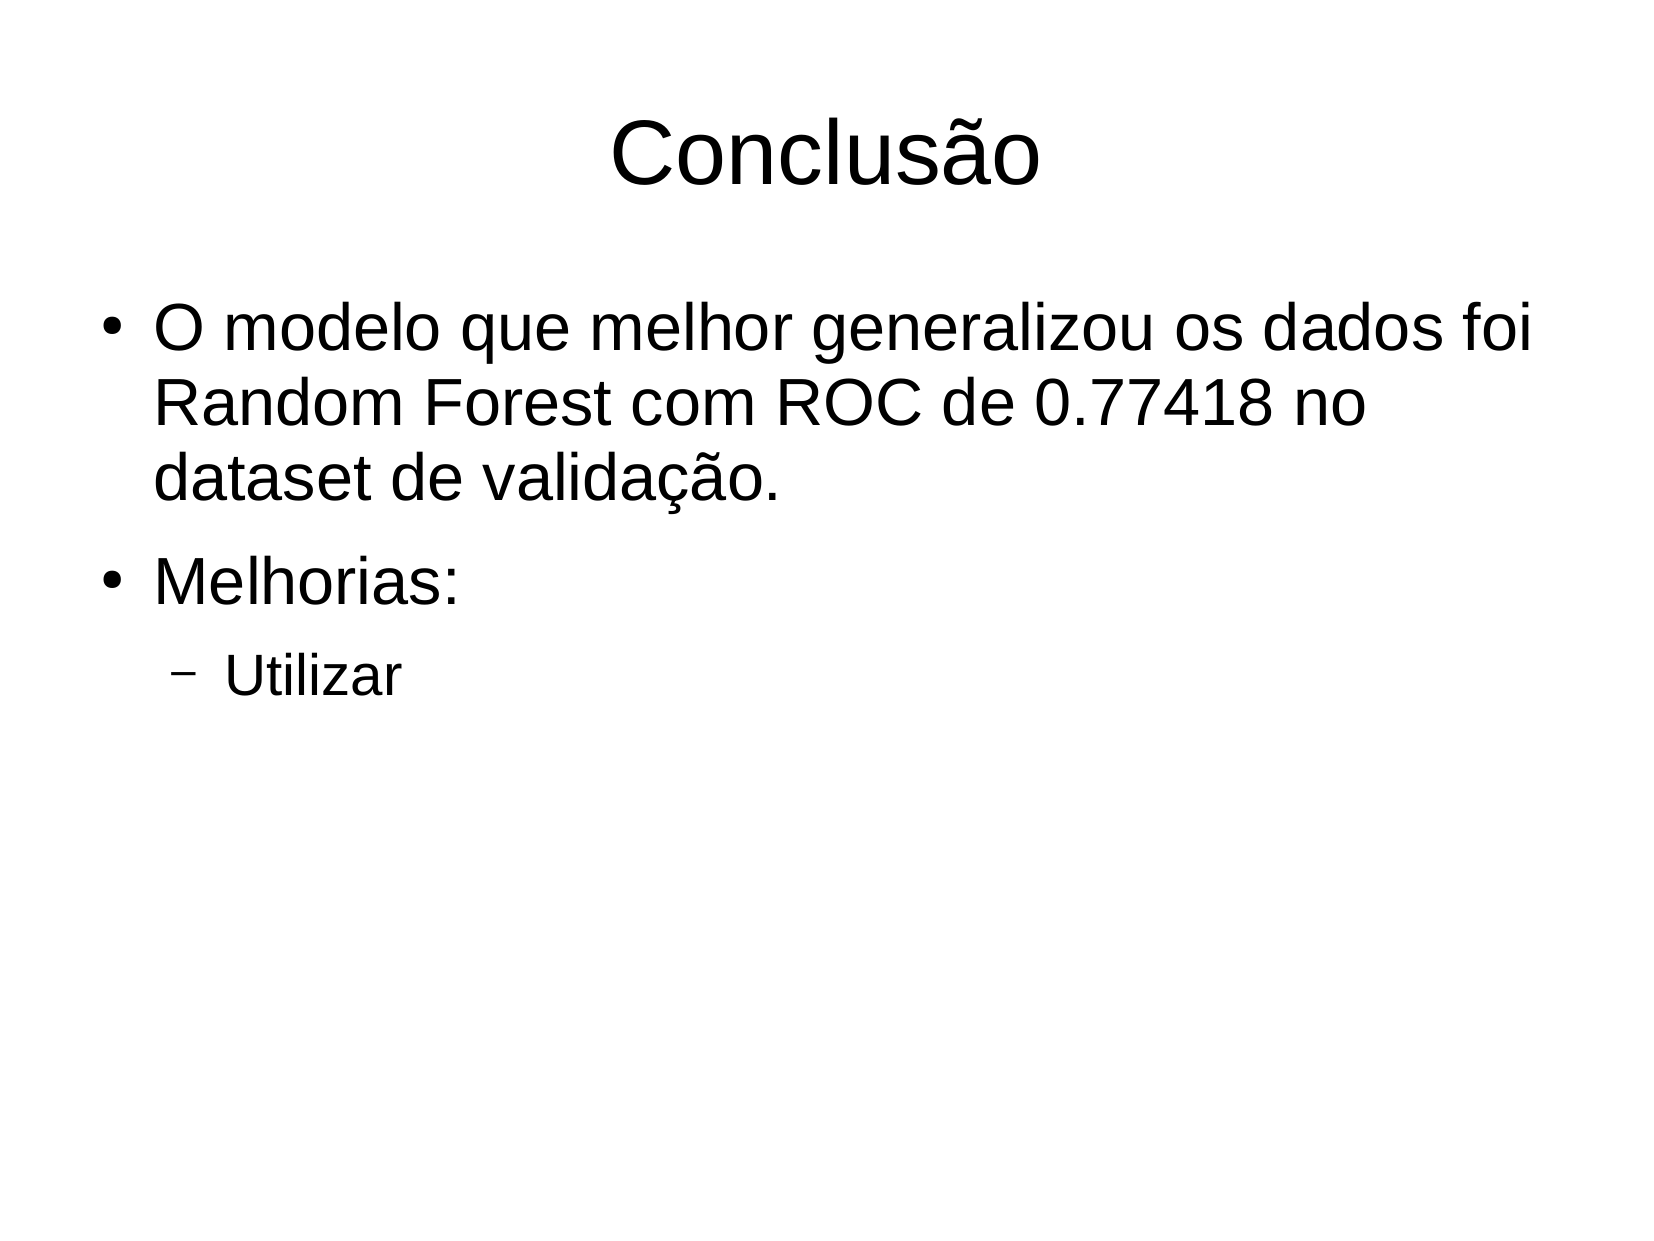

# Conclusão
O modelo que melhor generalizou os dados foi Random Forest com ROC de 0.77418 no dataset de validação.
Melhorias:
Utilizar